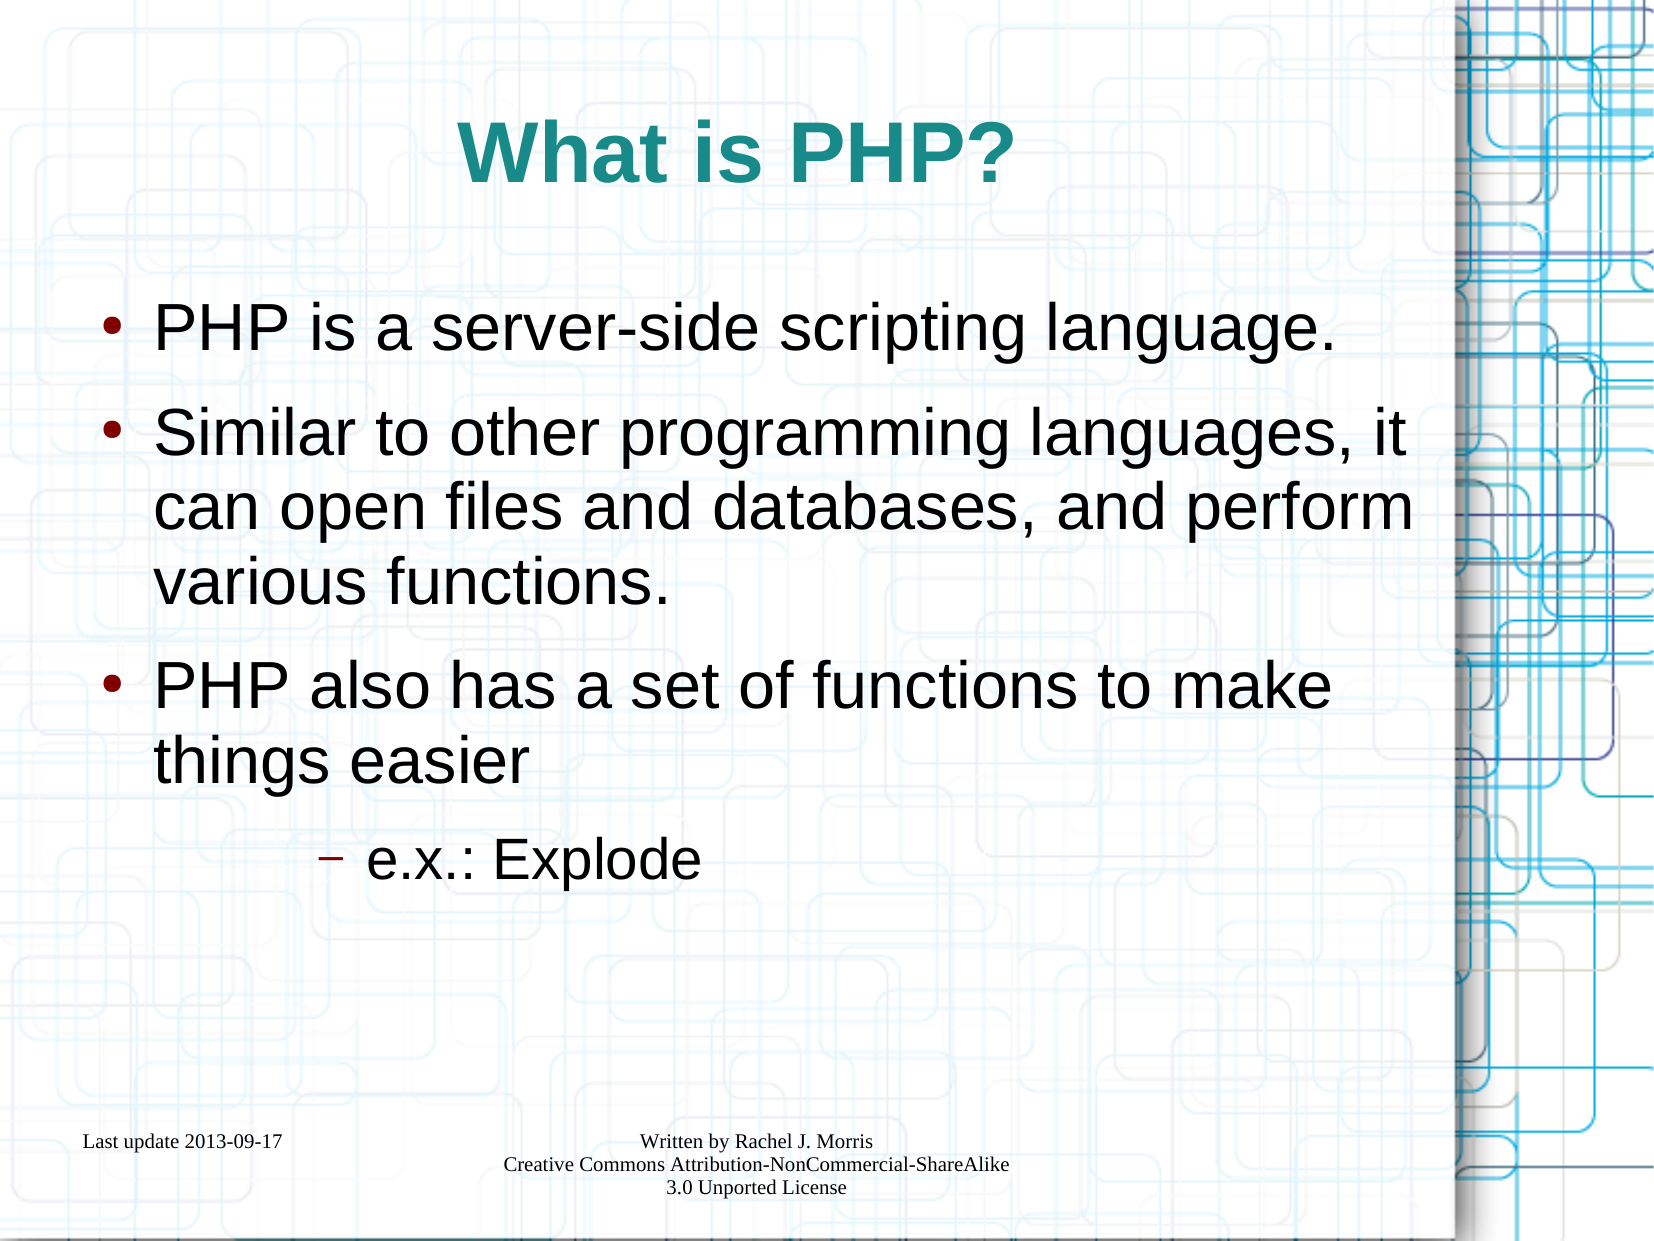

# What is PHP?
PHP is a server-side scripting language.
Similar to other programming languages, it can open files and databases, and perform various functions.
PHP also has a set of functions to make things easier
e.x.: Explode